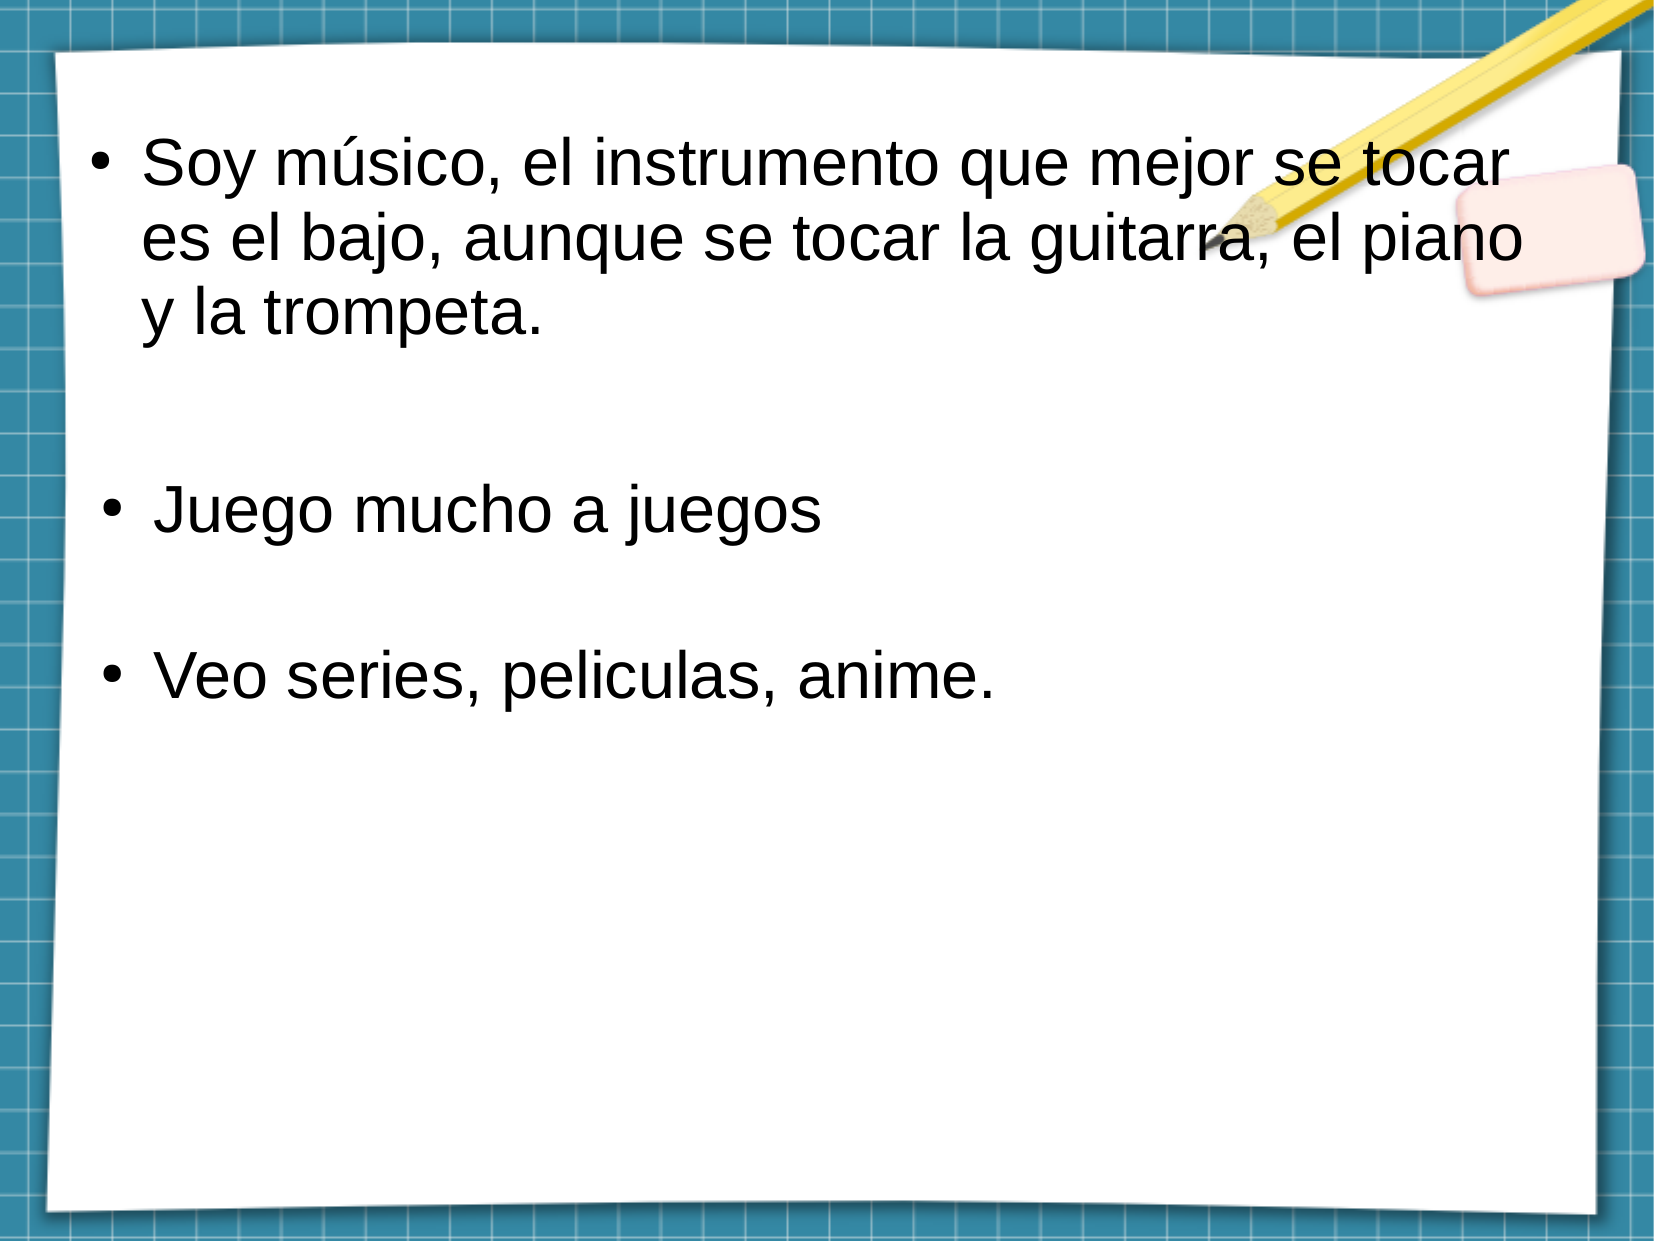

# Soy músico, el instrumento que mejor se tocar es el bajo, aunque se tocar la guitarra, el piano y la trompeta.
Juego mucho a juegos
Veo series, peliculas, anime.